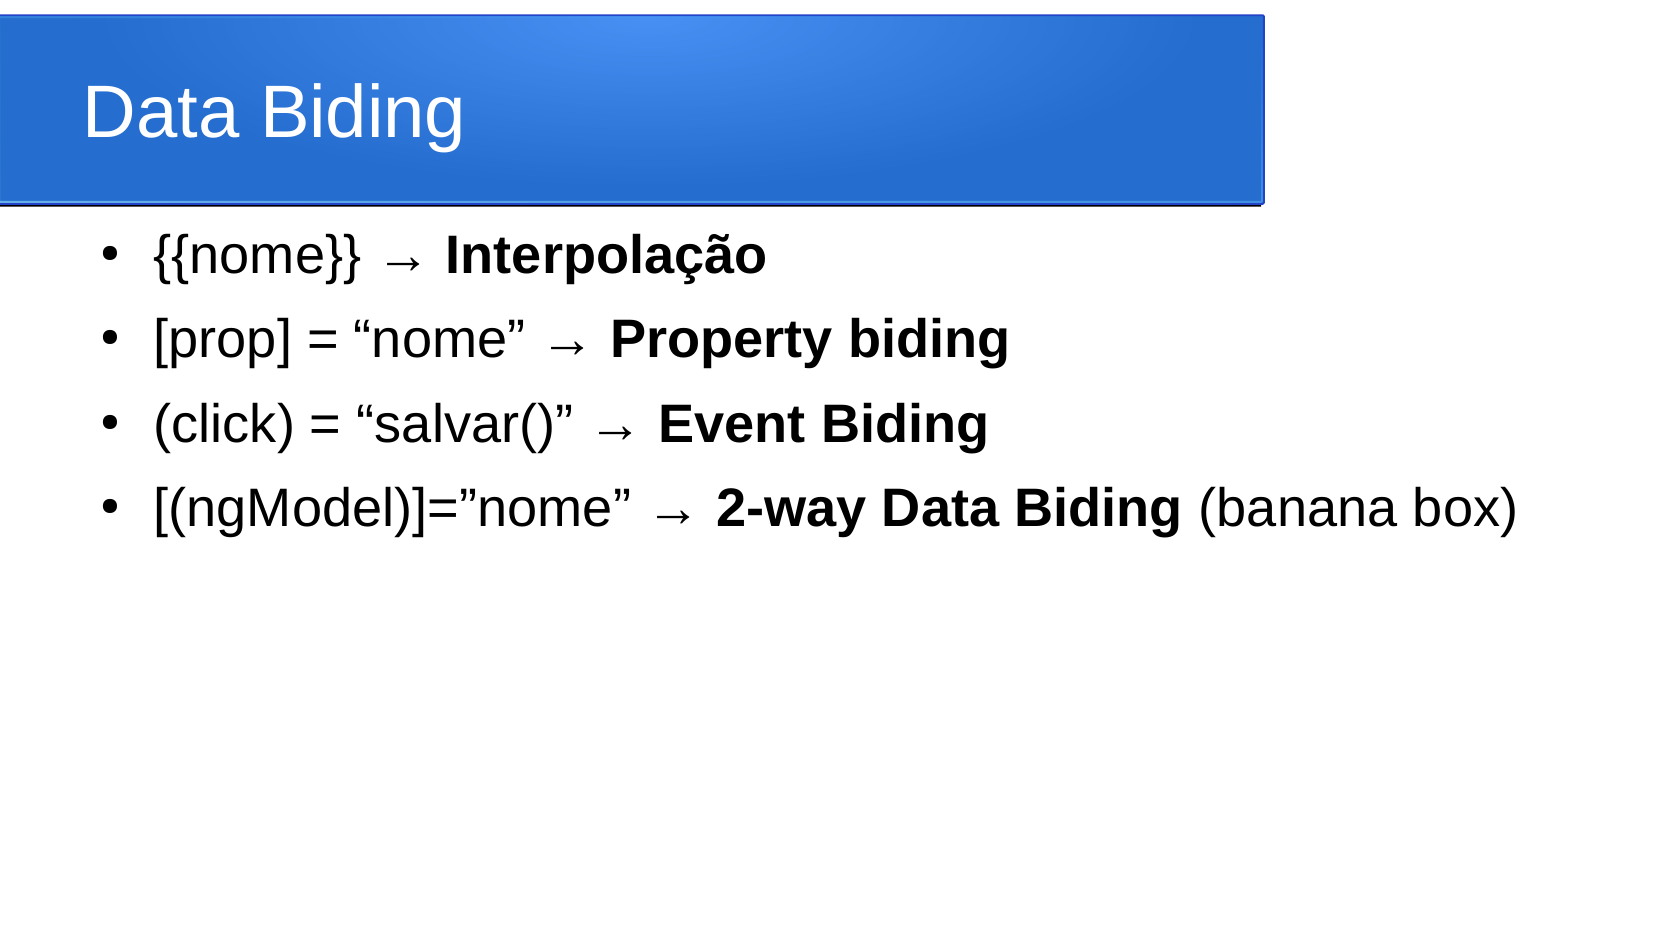

# Data Biding
{{nome}} → Interpolação
[prop] = “nome” → Property biding
(click) = “salvar()” → Event Biding
[(ngModel)]=”nome” → 2-way Data Biding (banana box)